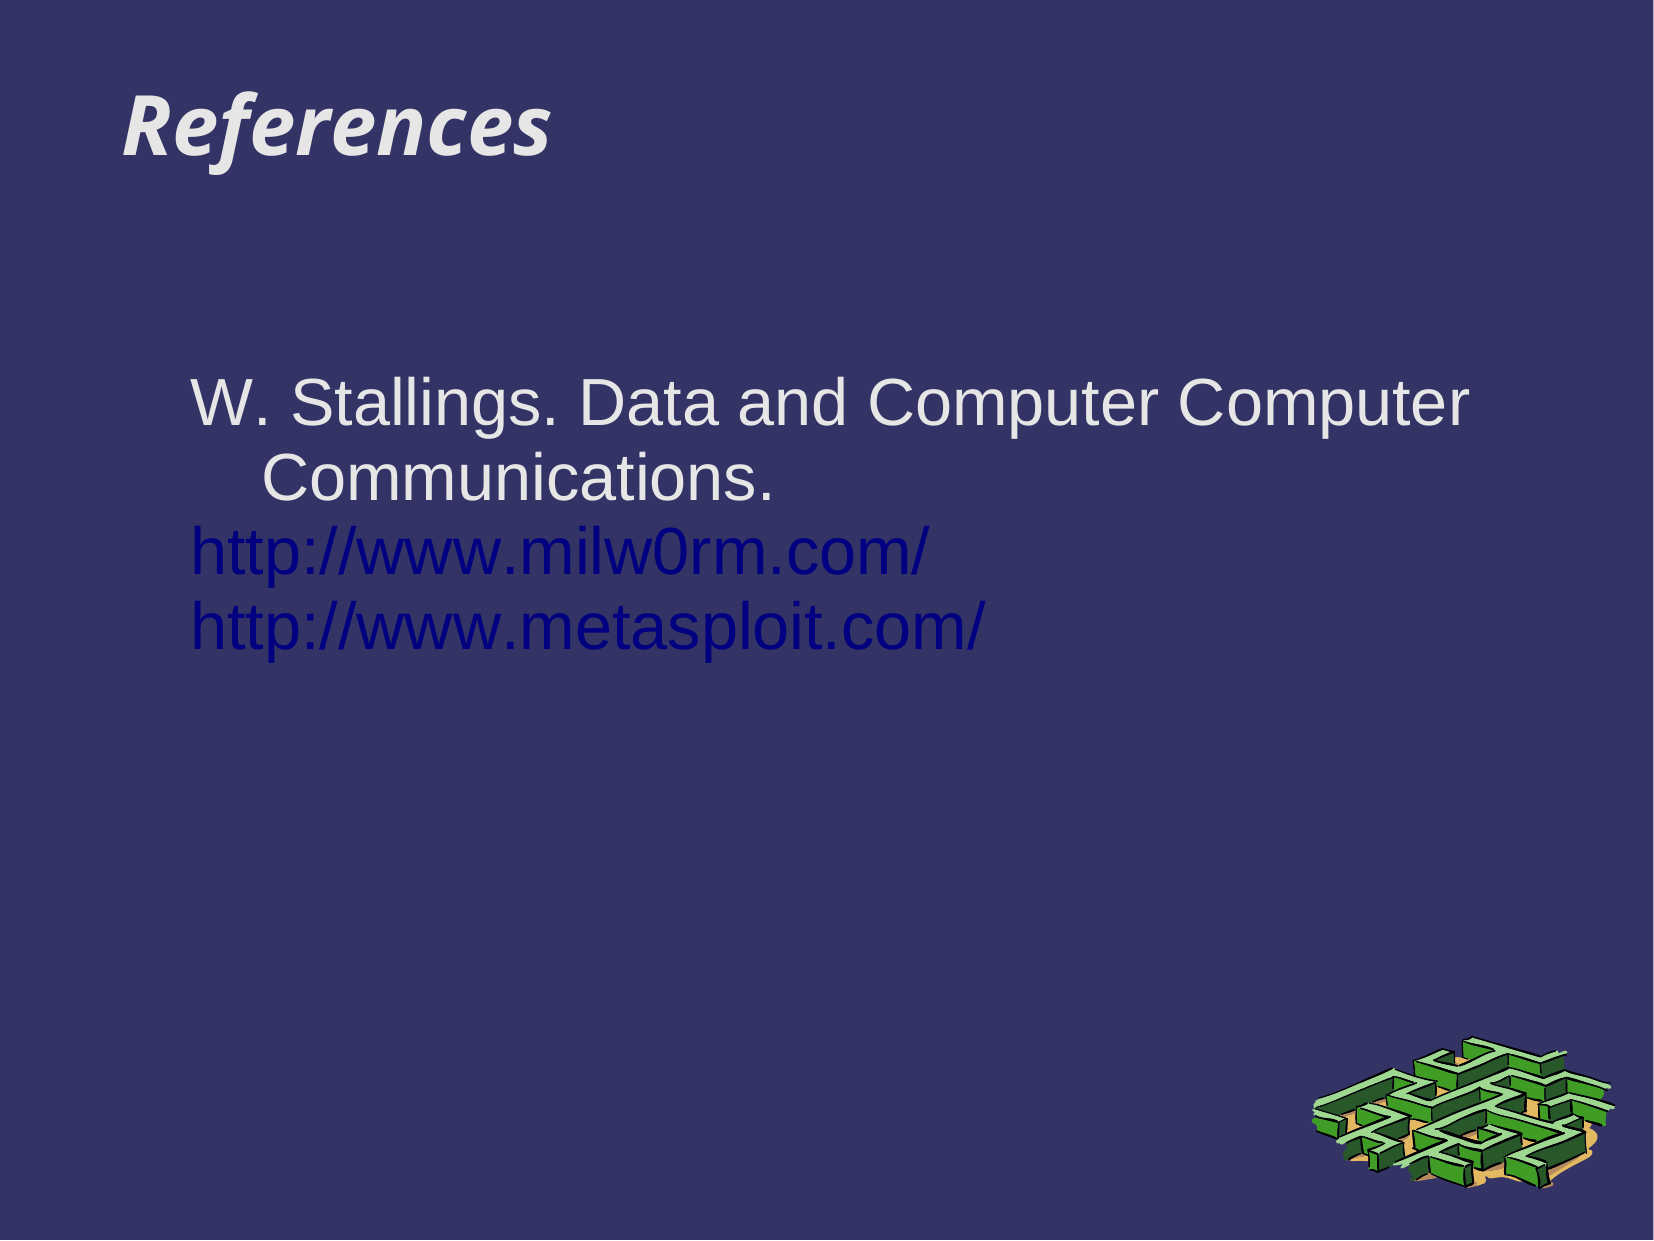

# References
W. Stallings. Data and Computer Computer Communications.
http://www.milw0rm.com/
http://www.metasploit.com/